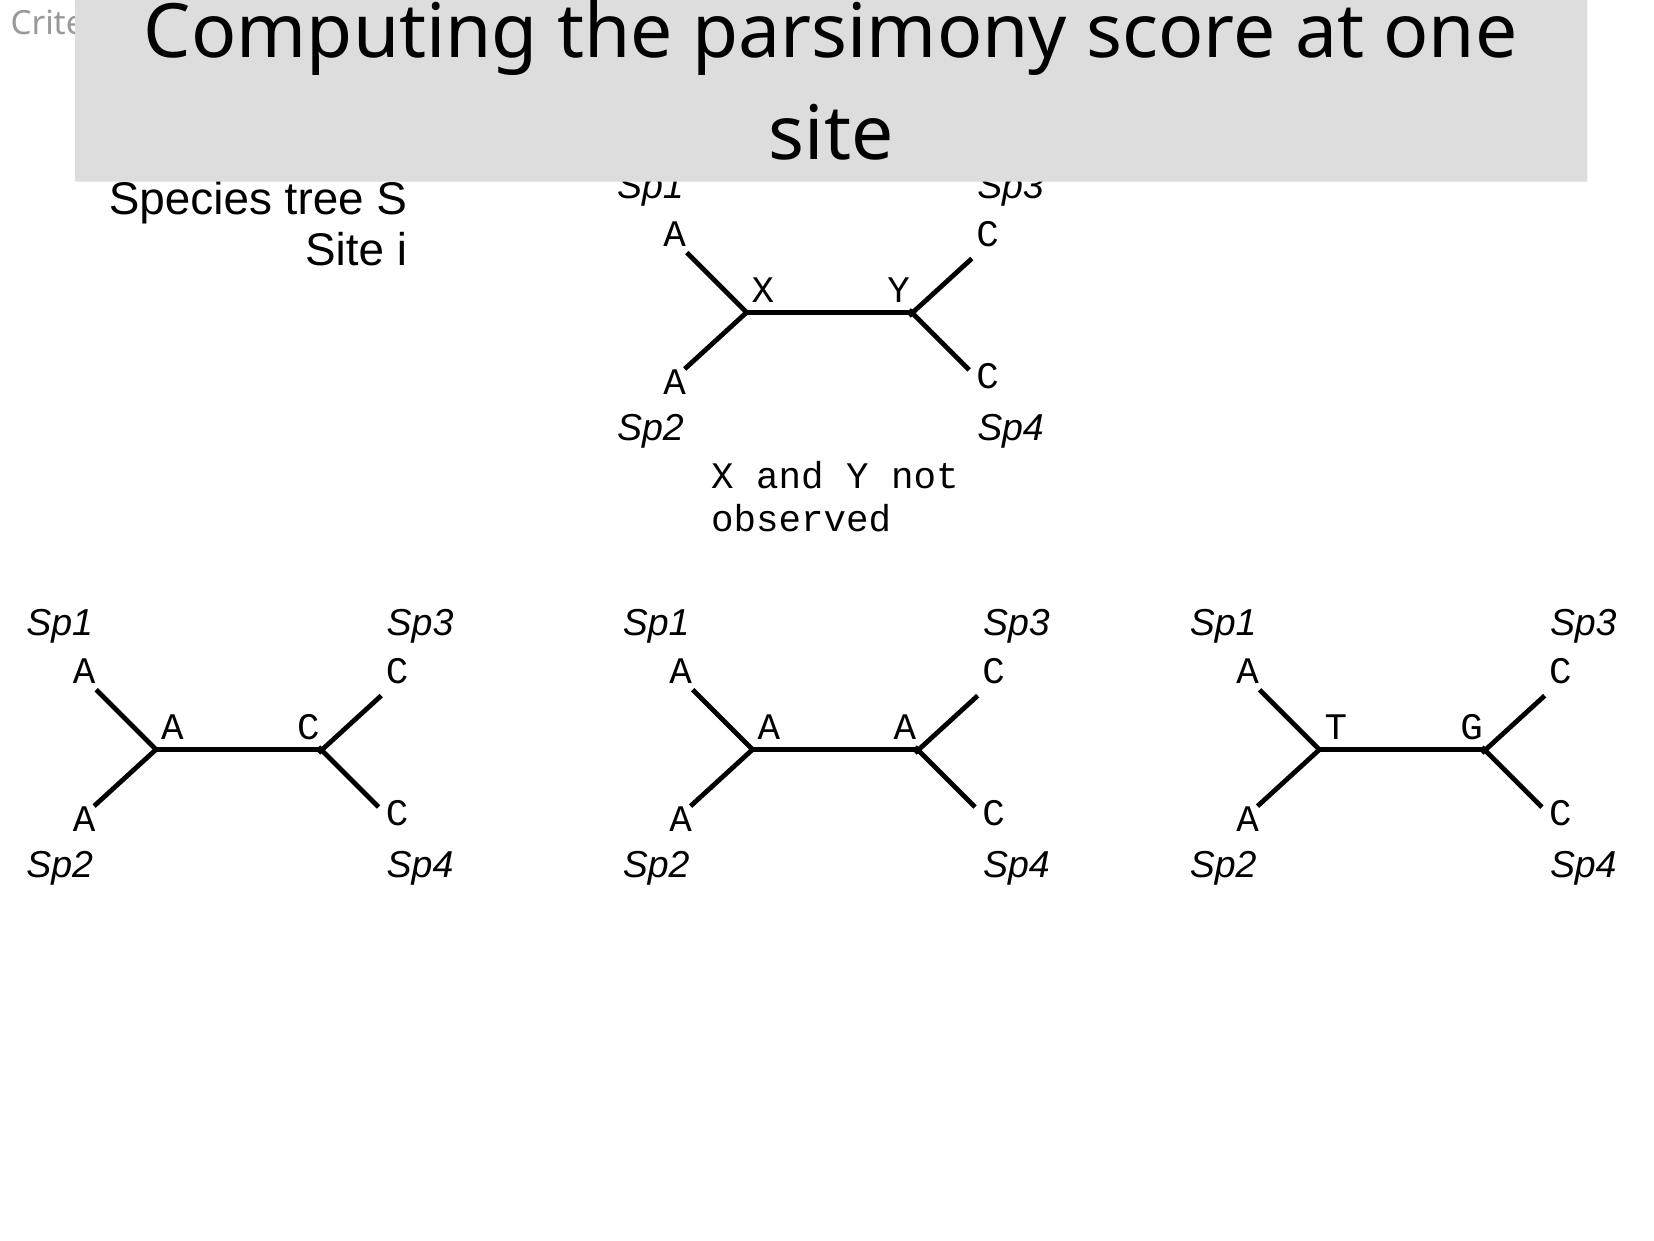

Criteria: Maximum Parsimony
# Computing the parsimony score at one site
Sp1
Sp3
Species tree S
Site i
A
C
X
Y
C
A
Sp2
Sp4
X and Y not observed
Sp1
Sp3
Sp1
Sp3
Sp1
Sp3
A
C
A
C
A
C
A
C
A
A
T
G
C
C
C
A
A
A
Sp2
Sp4
Sp2
Sp4
Sp2
Sp4